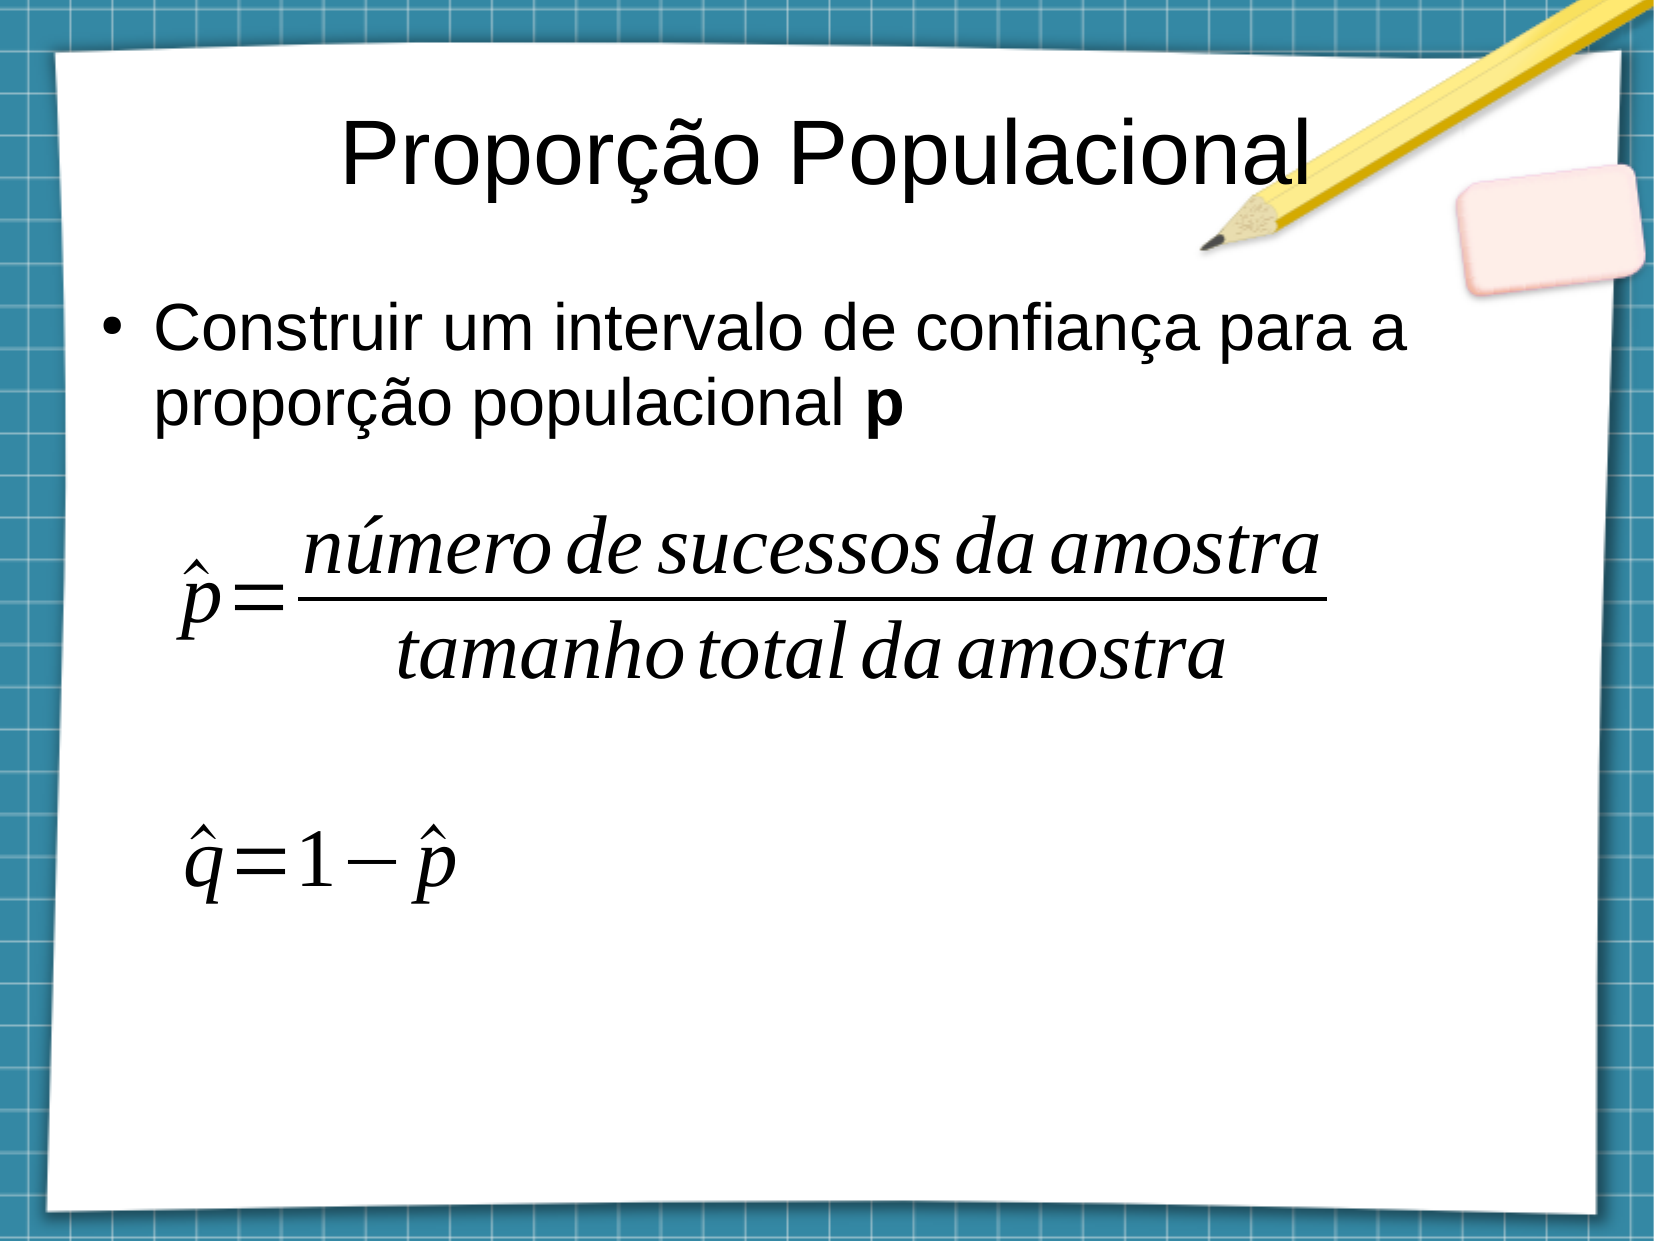

# Proporção Populacional
Construir um intervalo de confiança para a proporção populacional p